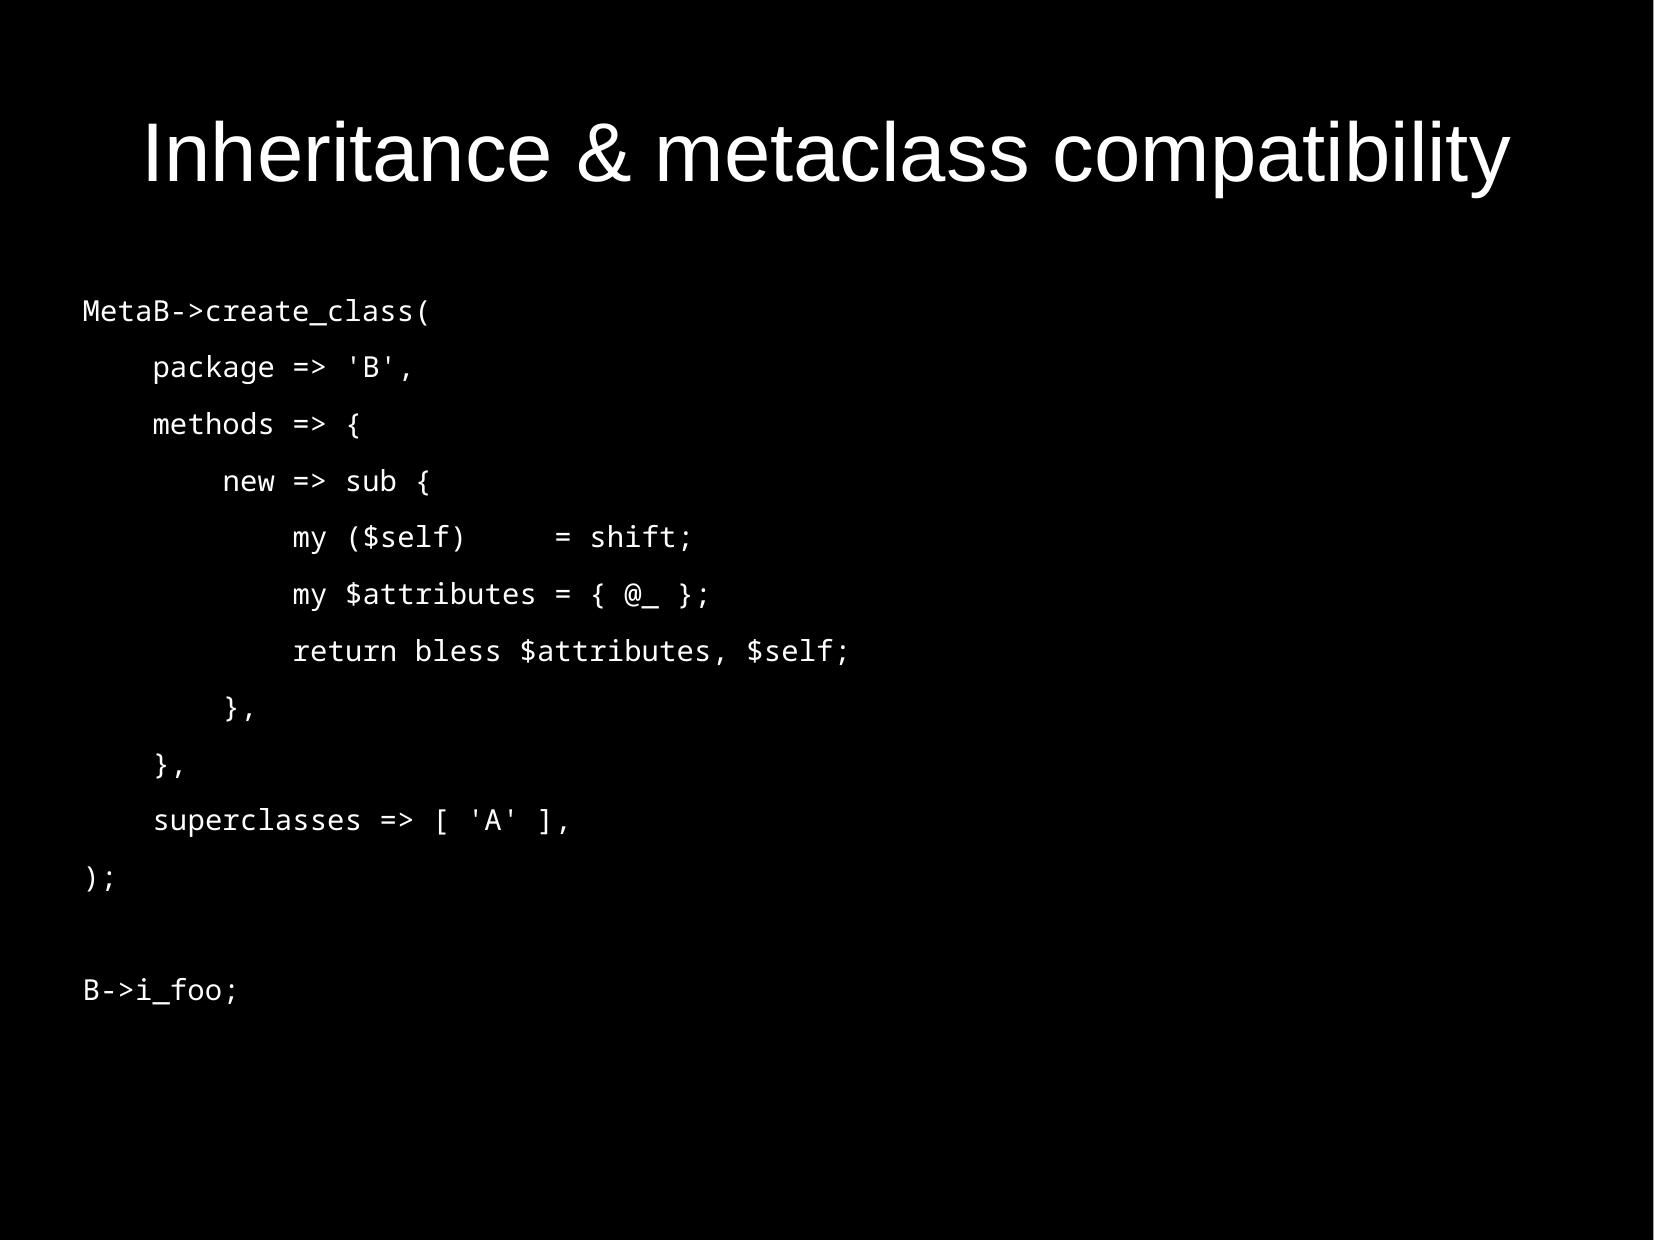

# Inheritance & metaclass compatibility
MetaB->create_class(
 package => 'B',
 methods => {
 new => sub {
 my ($self) = shift;
 my $attributes = { @_ };
 return bless $attributes, $self;
 },
 },
 superclasses => [ 'A' ],
);
B->i_foo;